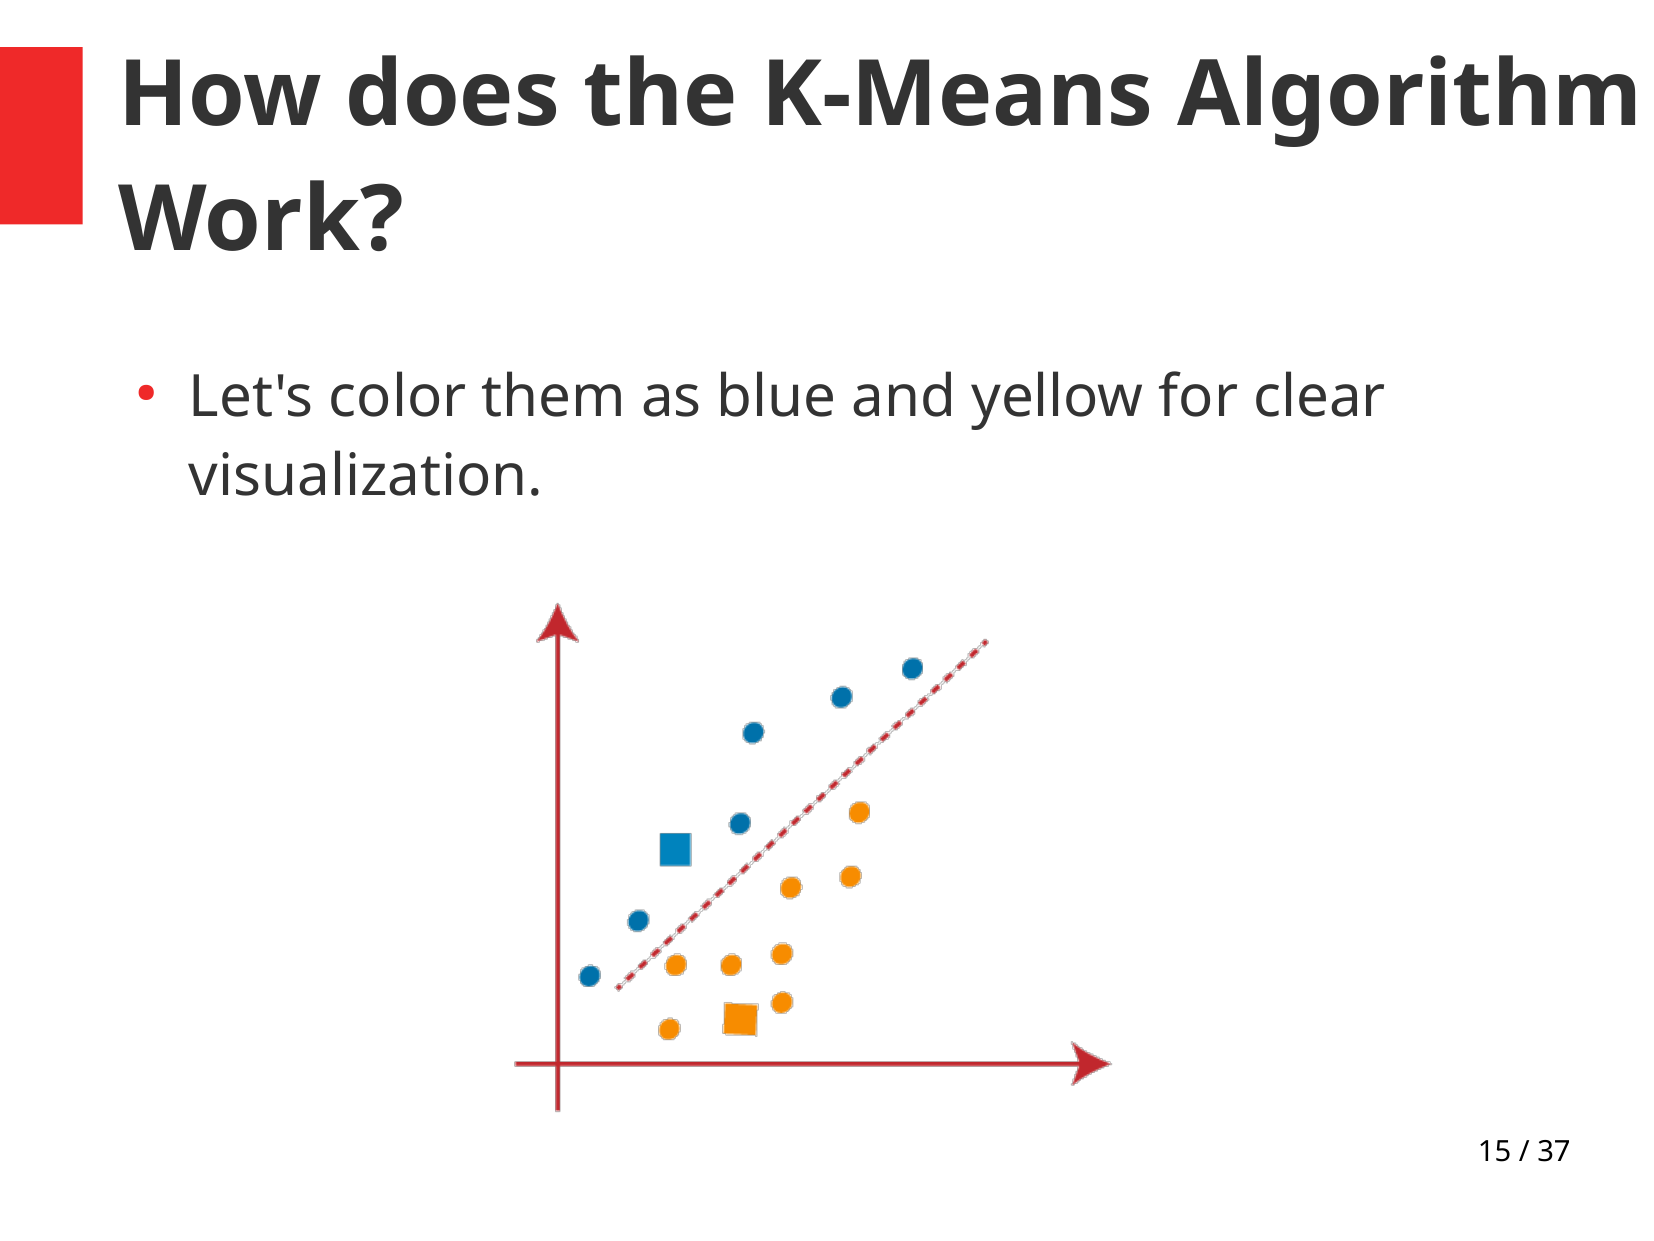

# How does the K-Means Algorithm Work?
Let's color them as blue and yellow for clear visualization.
15